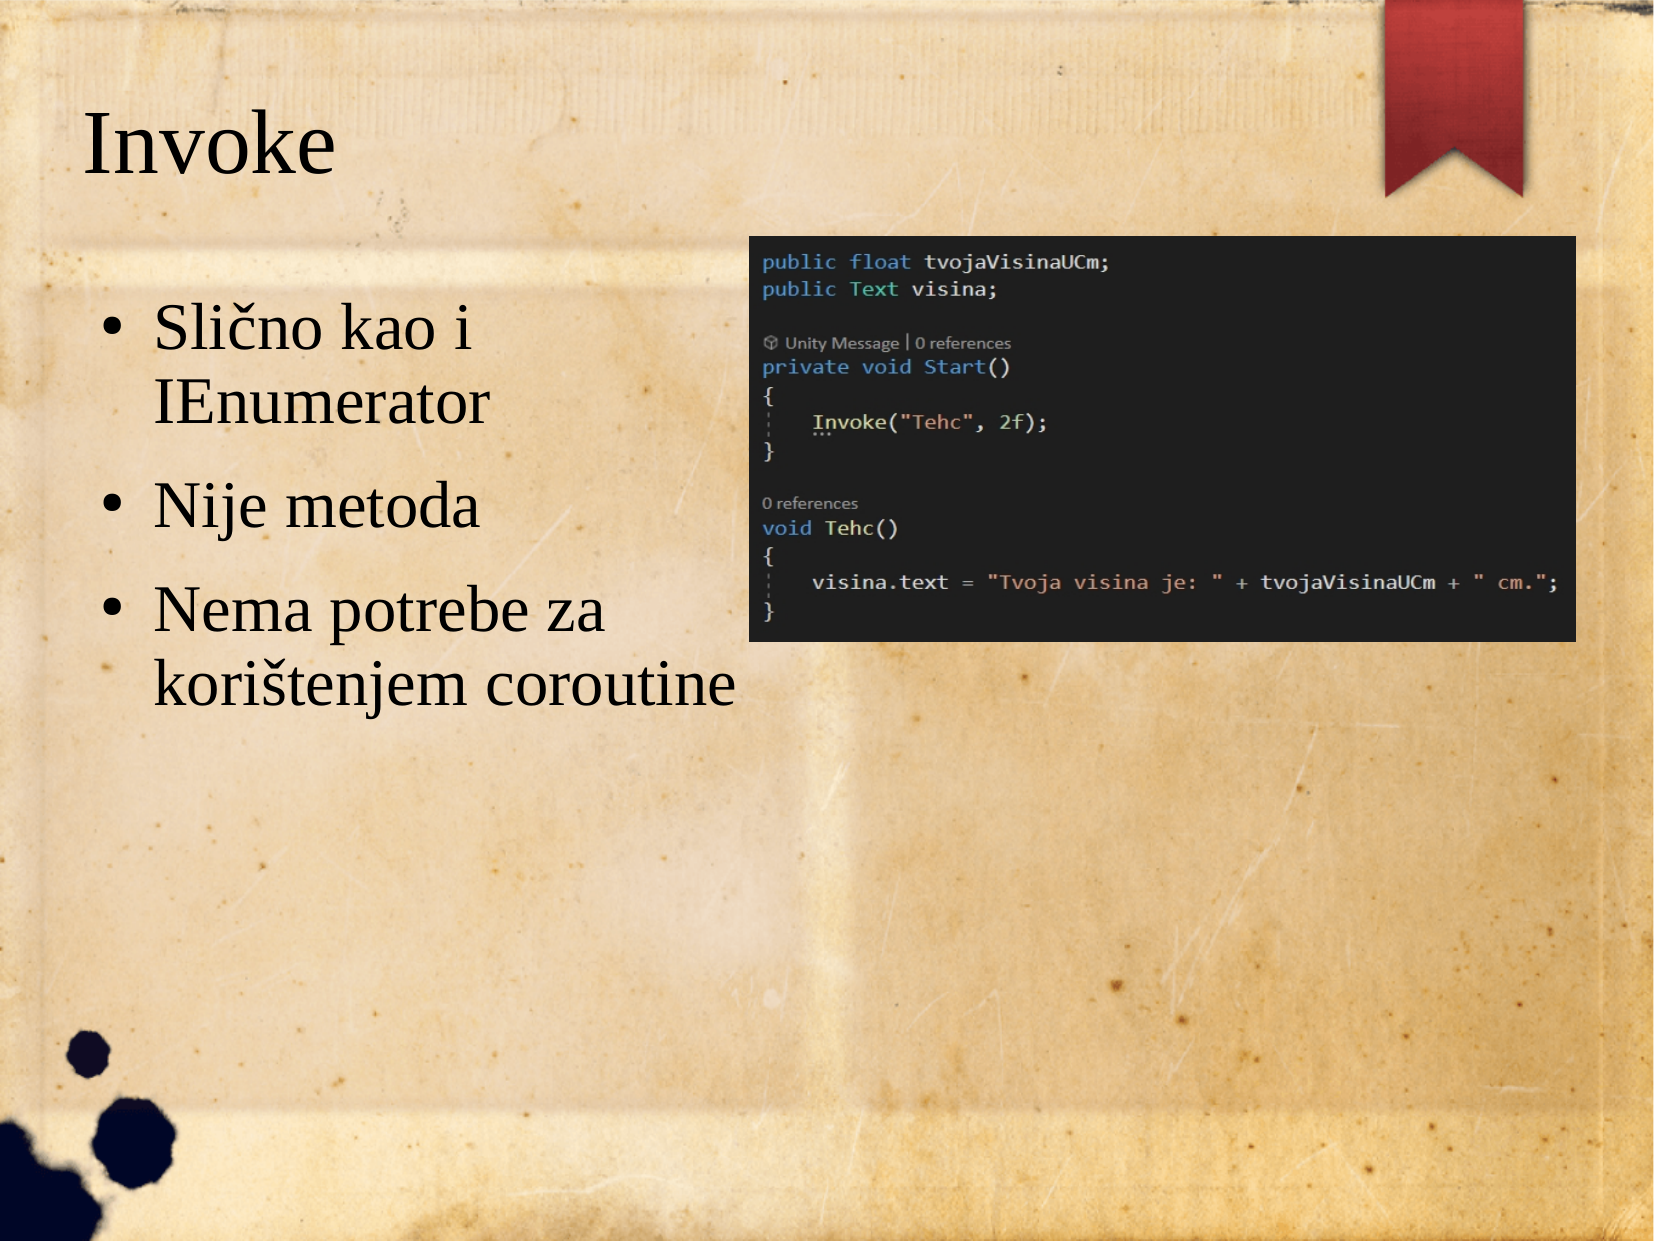

# Invoke
Slično kao i IEnumerator
Nije metoda
Nema potrebe za korištenjem coroutine